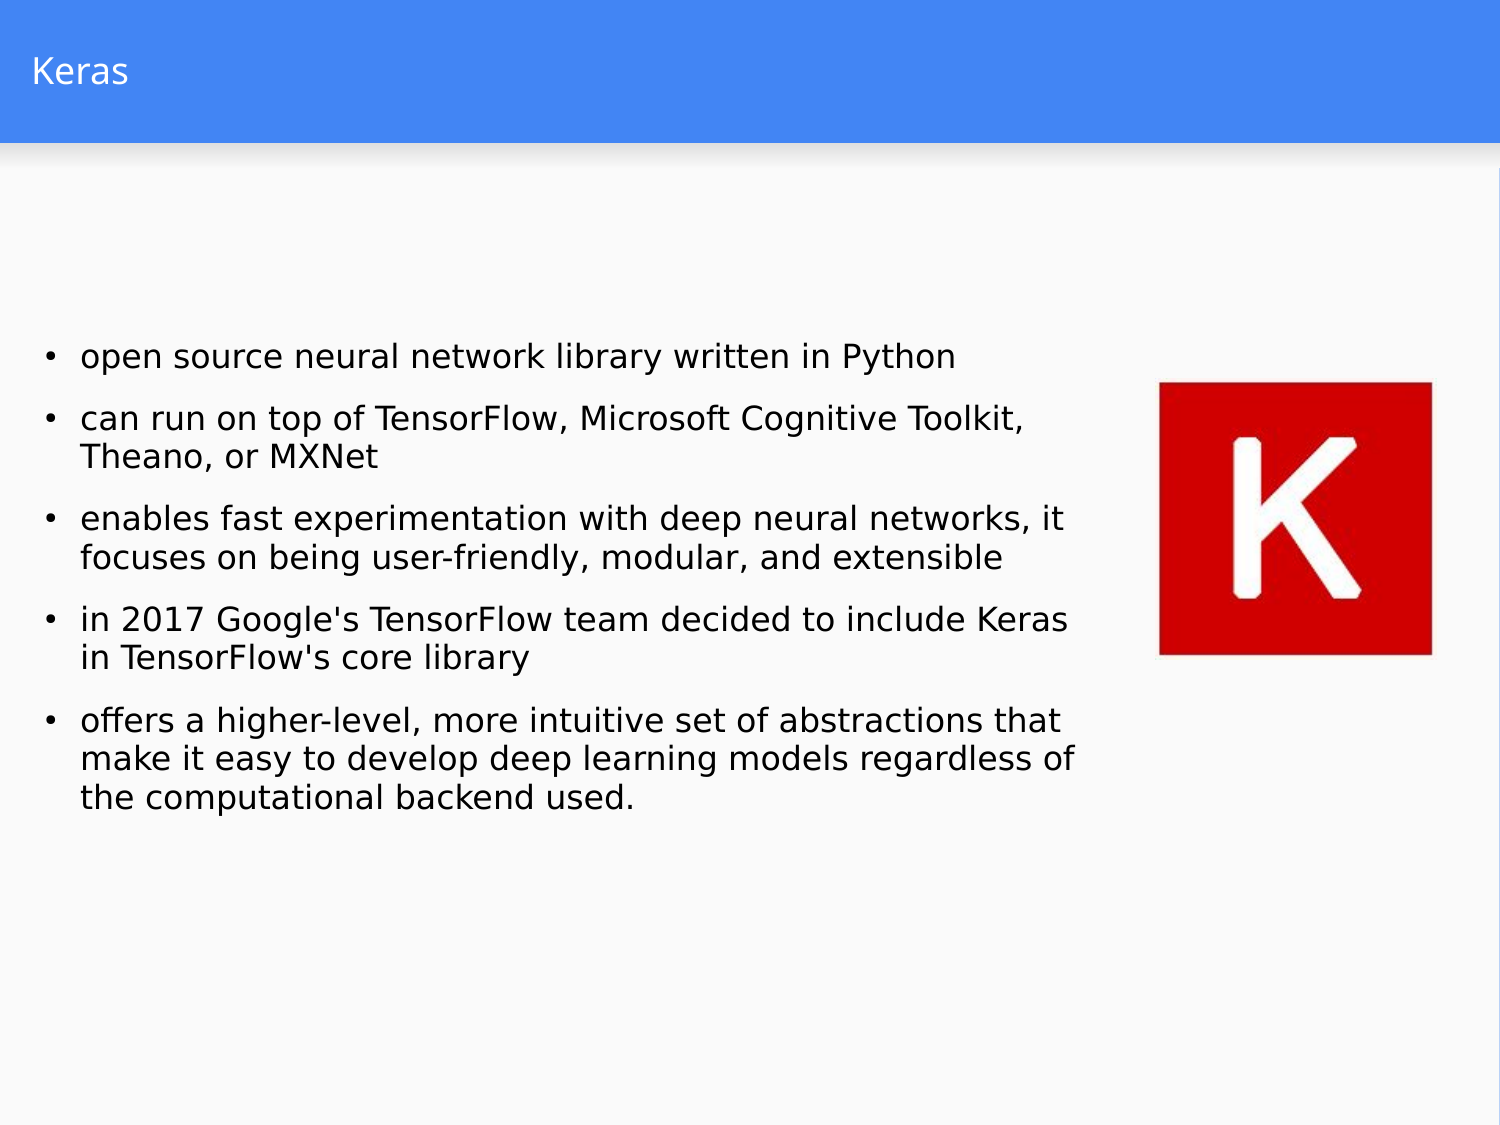

# Keras
open source neural network library written in Python
can run on top of TensorFlow, Microsoft Cognitive Toolkit, Theano, or MXNet
enables fast experimentation with deep neural networks, it focuses on being user-friendly, modular, and extensible
in 2017 Google's TensorFlow team decided to include Keras in TensorFlow's core library
offers a higher-level, more intuitive set of abstractions that make it easy to develop deep learning models regardless of the computational backend used.